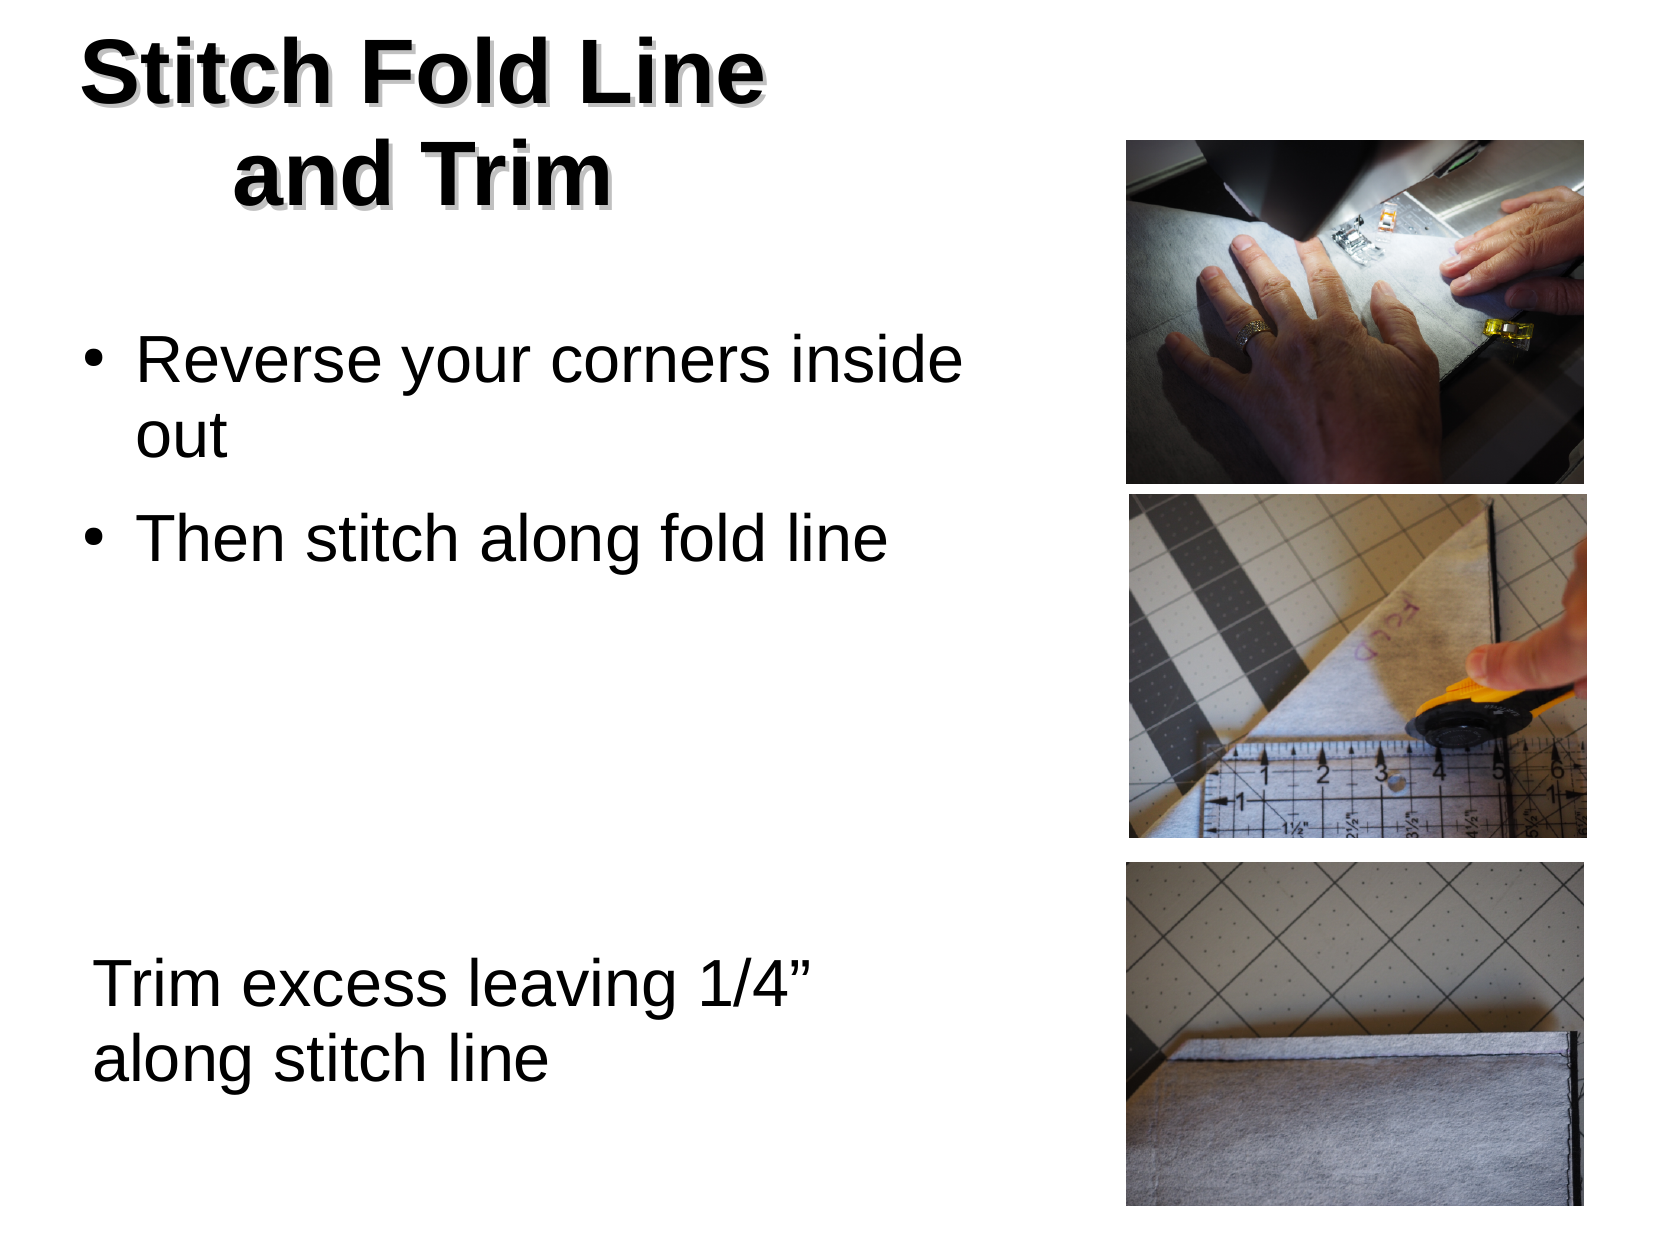

# Stitch Fold Line and Trim
Reverse your corners inside out
Then stitch along fold line
Trim excess leaving 1/4” along stitch line